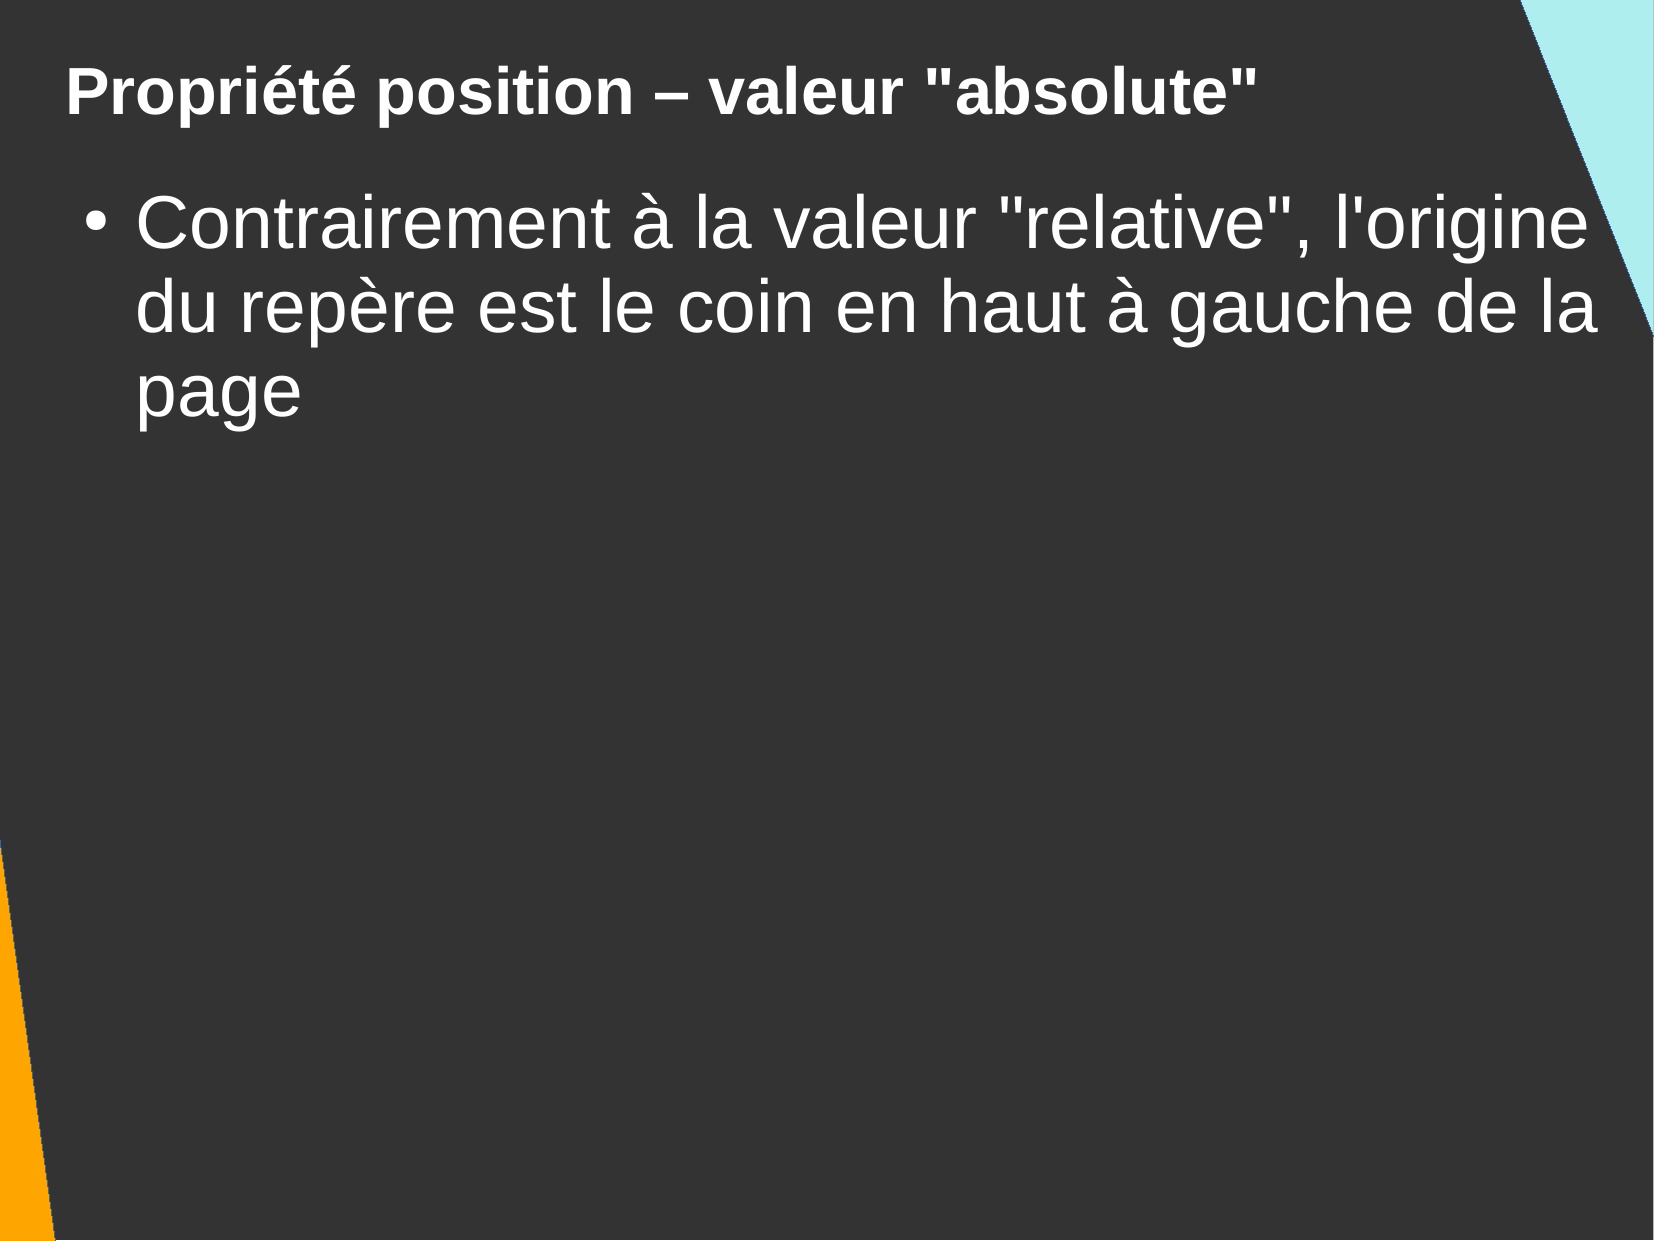

# Propriété position – valeur "absolute"
Contrairement à la valeur "relative", l'origine du repère est le coin en haut à gauche de la page